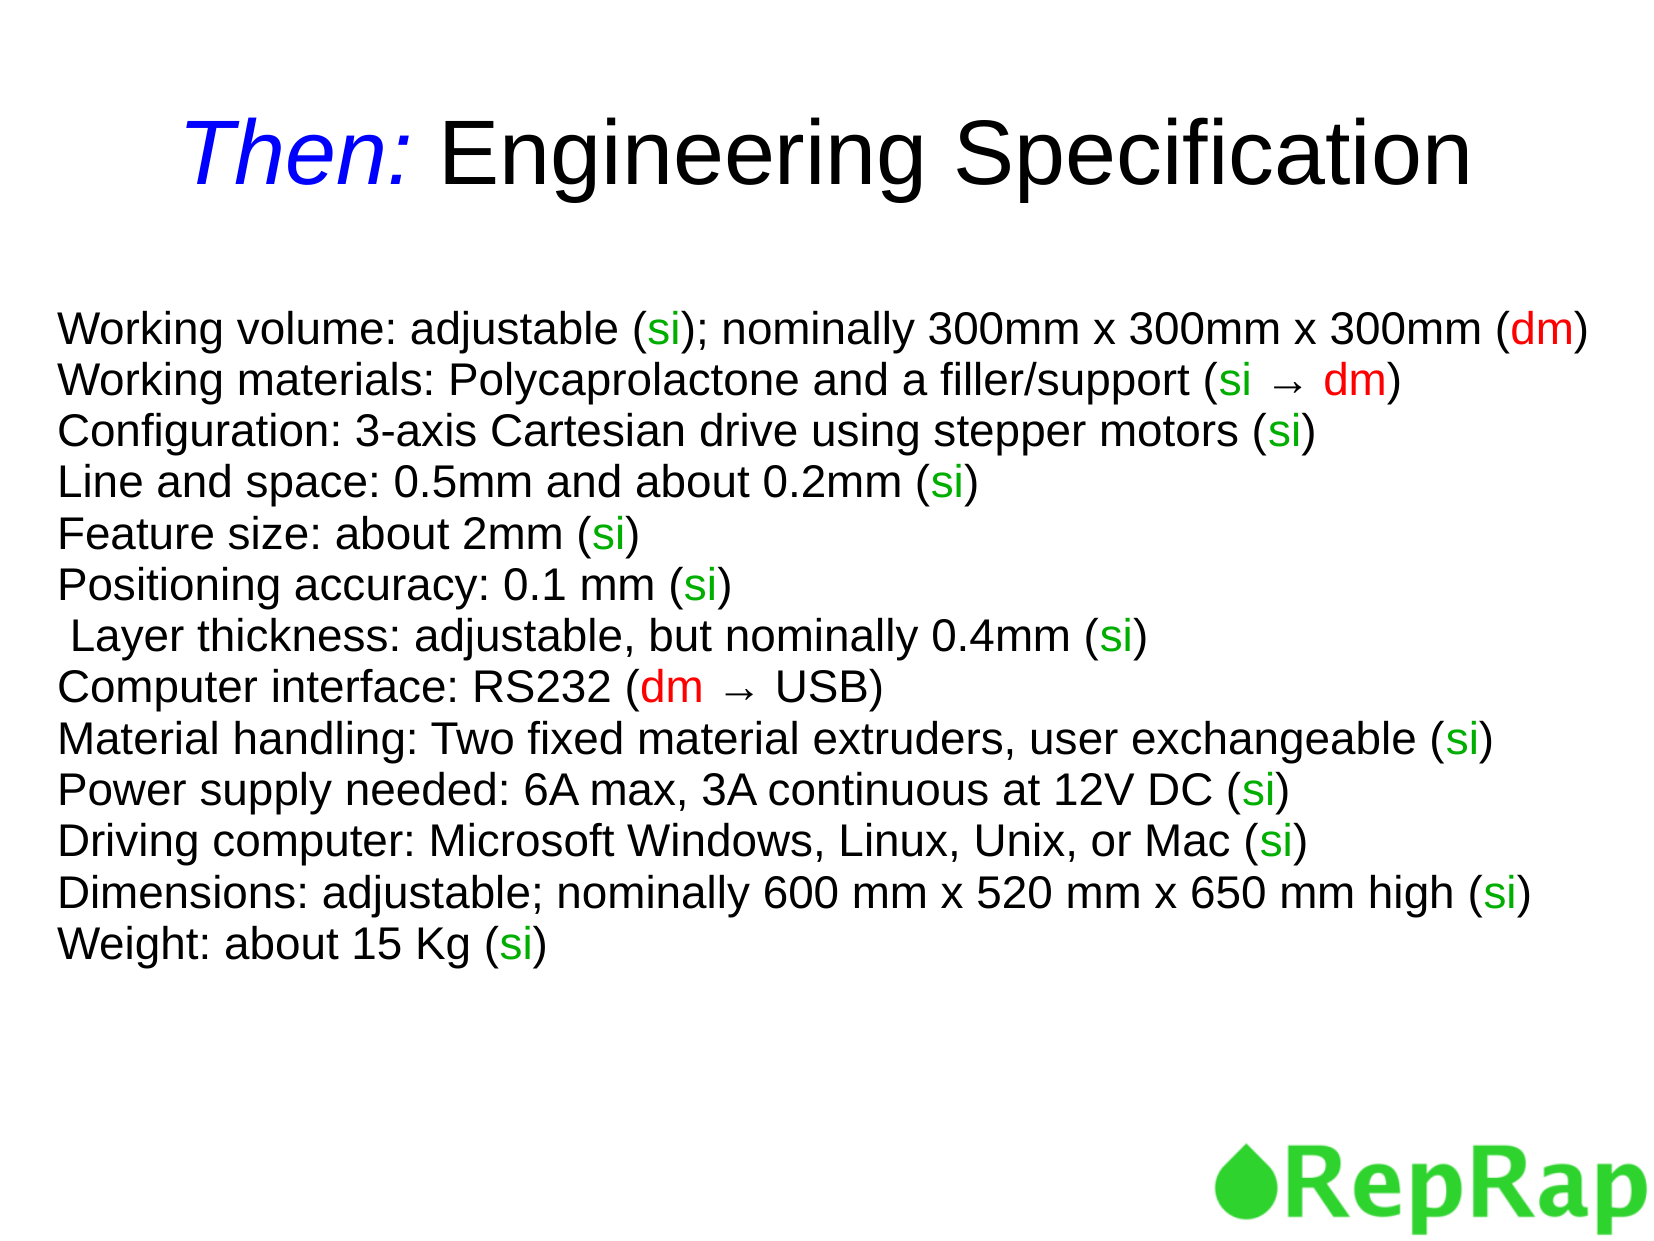

# Then: Engineering Specification
 Working volume: adjustable (si); nominally 300mm x 300mm x 300mm (dm)
 Working materials: Polycaprolactone and a filler/support (si → dm)
 Configuration: 3-axis Cartesian drive using stepper motors (si)
 Line and space: 0.5mm and about 0.2mm (si)
 Feature size: about 2mm (si)
 Positioning accuracy: 0.1 mm (si)
 Layer thickness: adjustable, but nominally 0.4mm (si)
 Computer interface: RS232 (dm → USB)
 Material handling: Two fixed material extruders, user exchangeable (si)
 Power supply needed: 6A max, 3A continuous at 12V DC (si)
 Driving computer: Microsoft Windows, Linux, Unix, or Mac (si)
 Dimensions: adjustable; nominally 600 mm x 520 mm x 650 mm high (si)
 Weight: about 15 Kg (si)